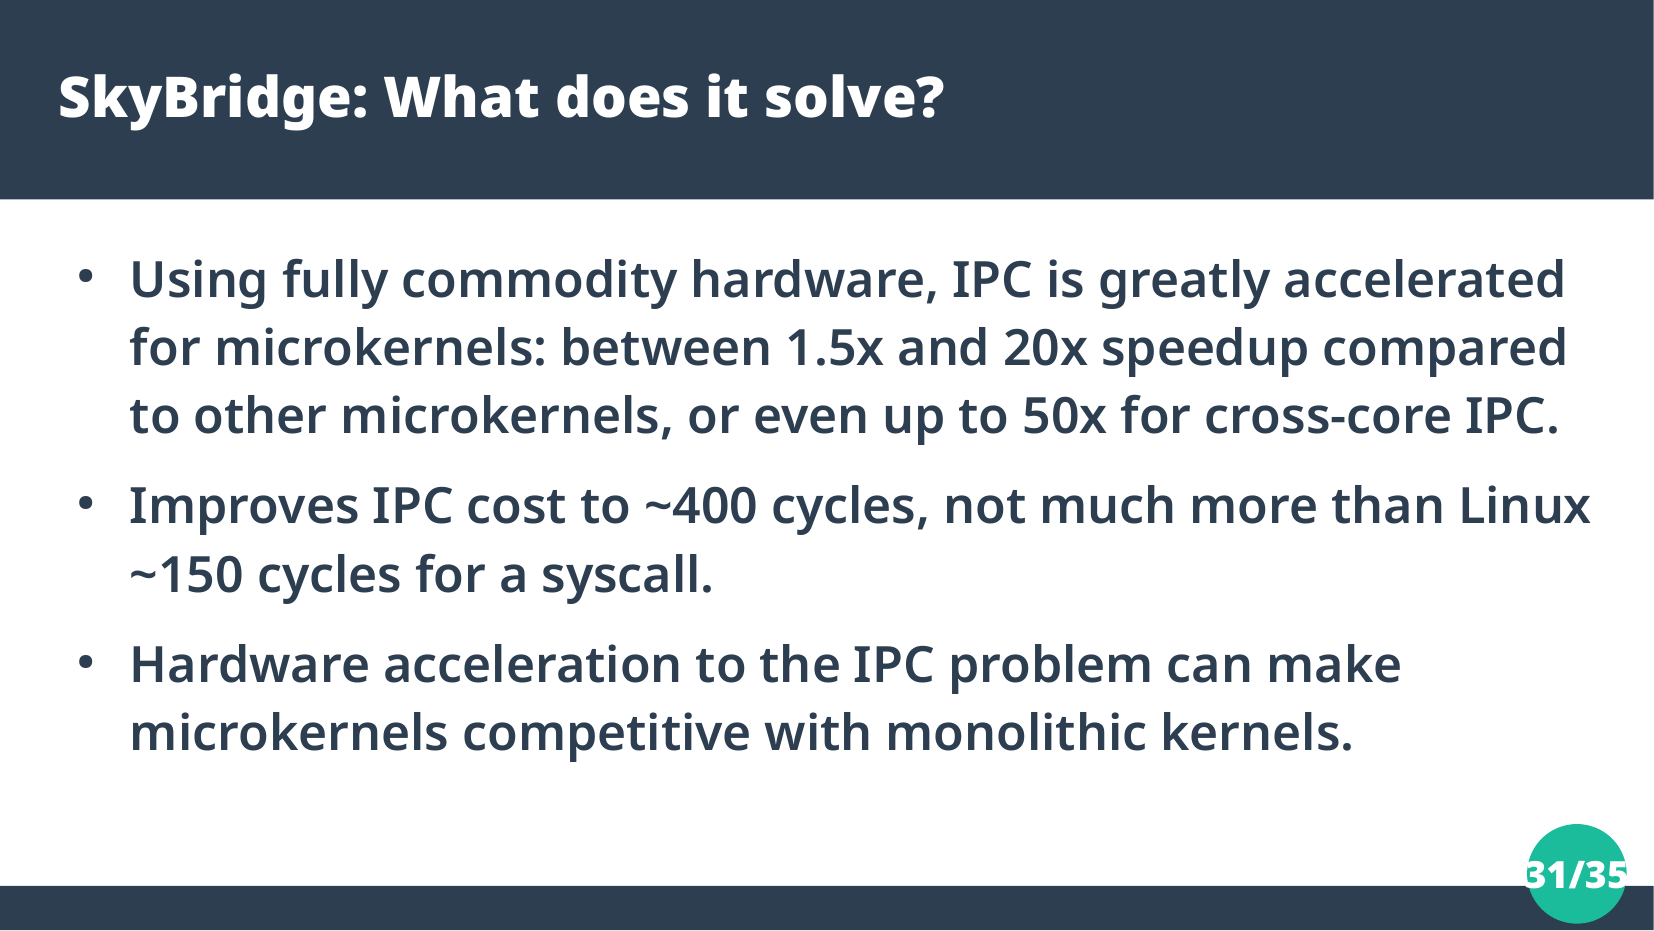

# SkyBridge: What does it solve?
Using fully commodity hardware, IPC is greatly accelerated for microkernels: between 1.5x and 20x speedup compared to other microkernels, or even up to 50x for cross-core IPC.
Improves IPC cost to ~400 cycles, not much more than Linux ~150 cycles for a syscall.
Hardware acceleration to the IPC problem can make microkernels competitive with monolithic kernels.